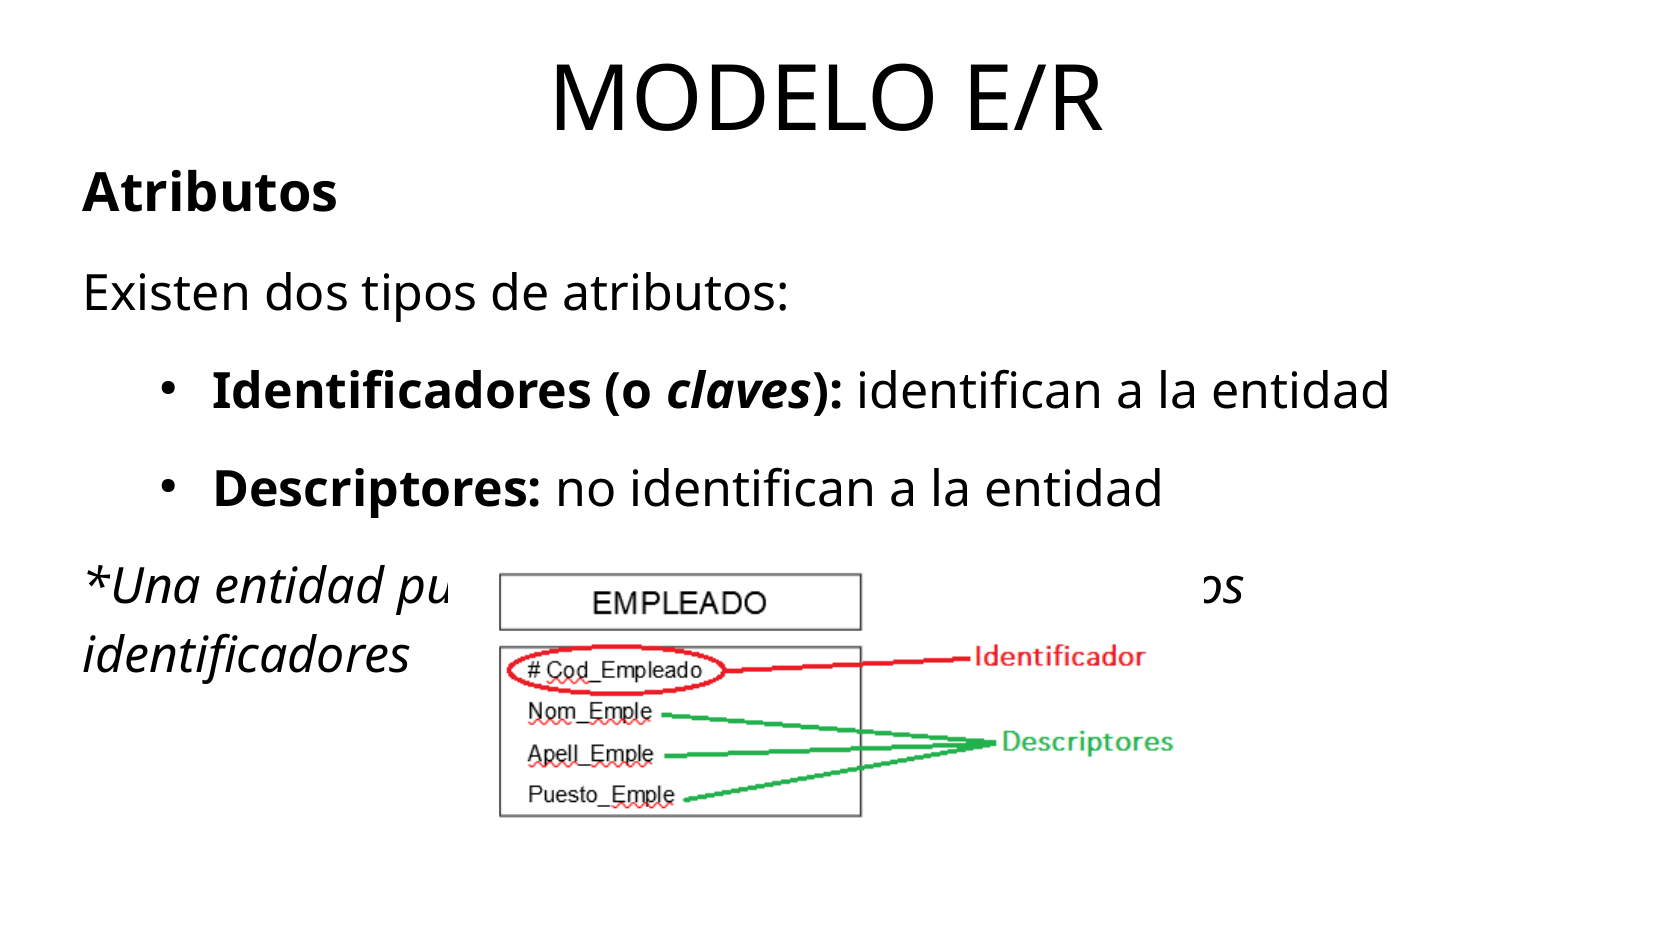

# MODELO E/R
Atributos
Existen dos tipos de atributos:
Identificadores (o claves): identifican a la entidad
Descriptores: no identifican a la entidad
*Una entidad puede contener uno o varios atributos identificadores